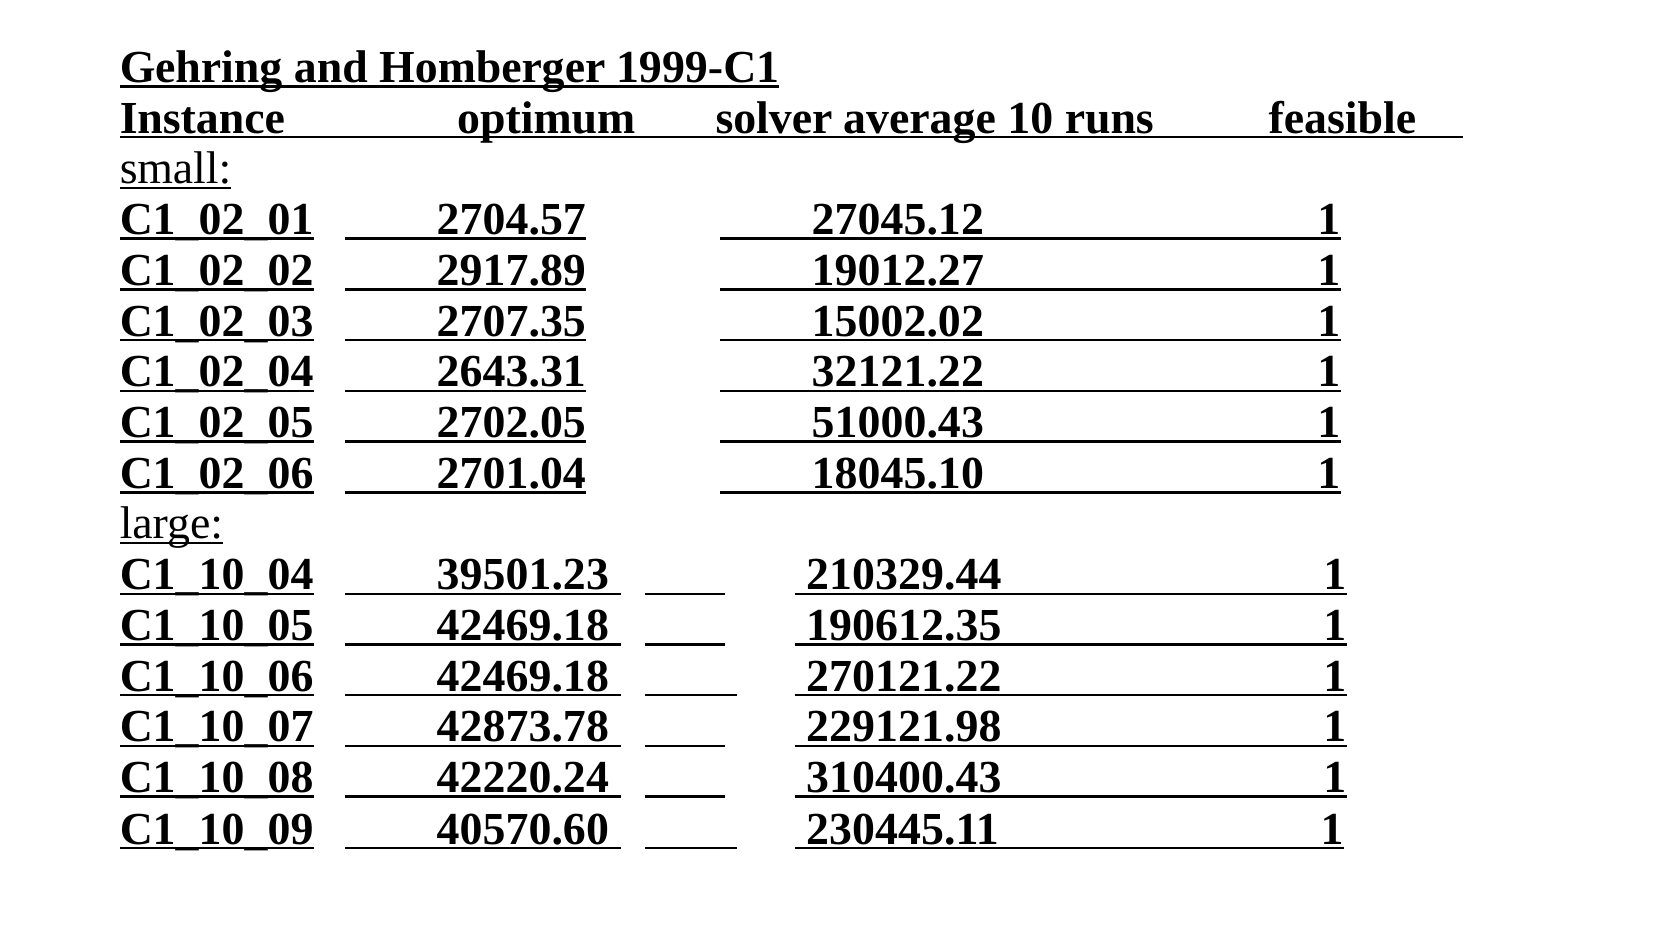

Gehring and Homberger 1999-C1
Instance optimum solver average 10 runs feasible
small:
C1_02_01	 2704.57		 27045.12 1
C1_02_02	 2917.89		 19012.27 1
C1_02_03	 2707.35		 15002.02 1
C1_02_04	 2643.31		 32121.22 1
C1_02_05	 2702.05		 51000.43 1
C1_02_06	 2701.04		 18045.10 1
large:
C1_10_04	 39501.23 	 	 210329.44 1
C1_10_05	 42469.18 	 	 190612.35 1
C1_10_06	 42469.18 	 	 270121.22 1
C1_10_07	 42873.78 	 	 229121.98 1
C1_10_08	 42220.24 	 	 310400.43 1
C1_10_09	 40570.60 	 	 230445.11 1